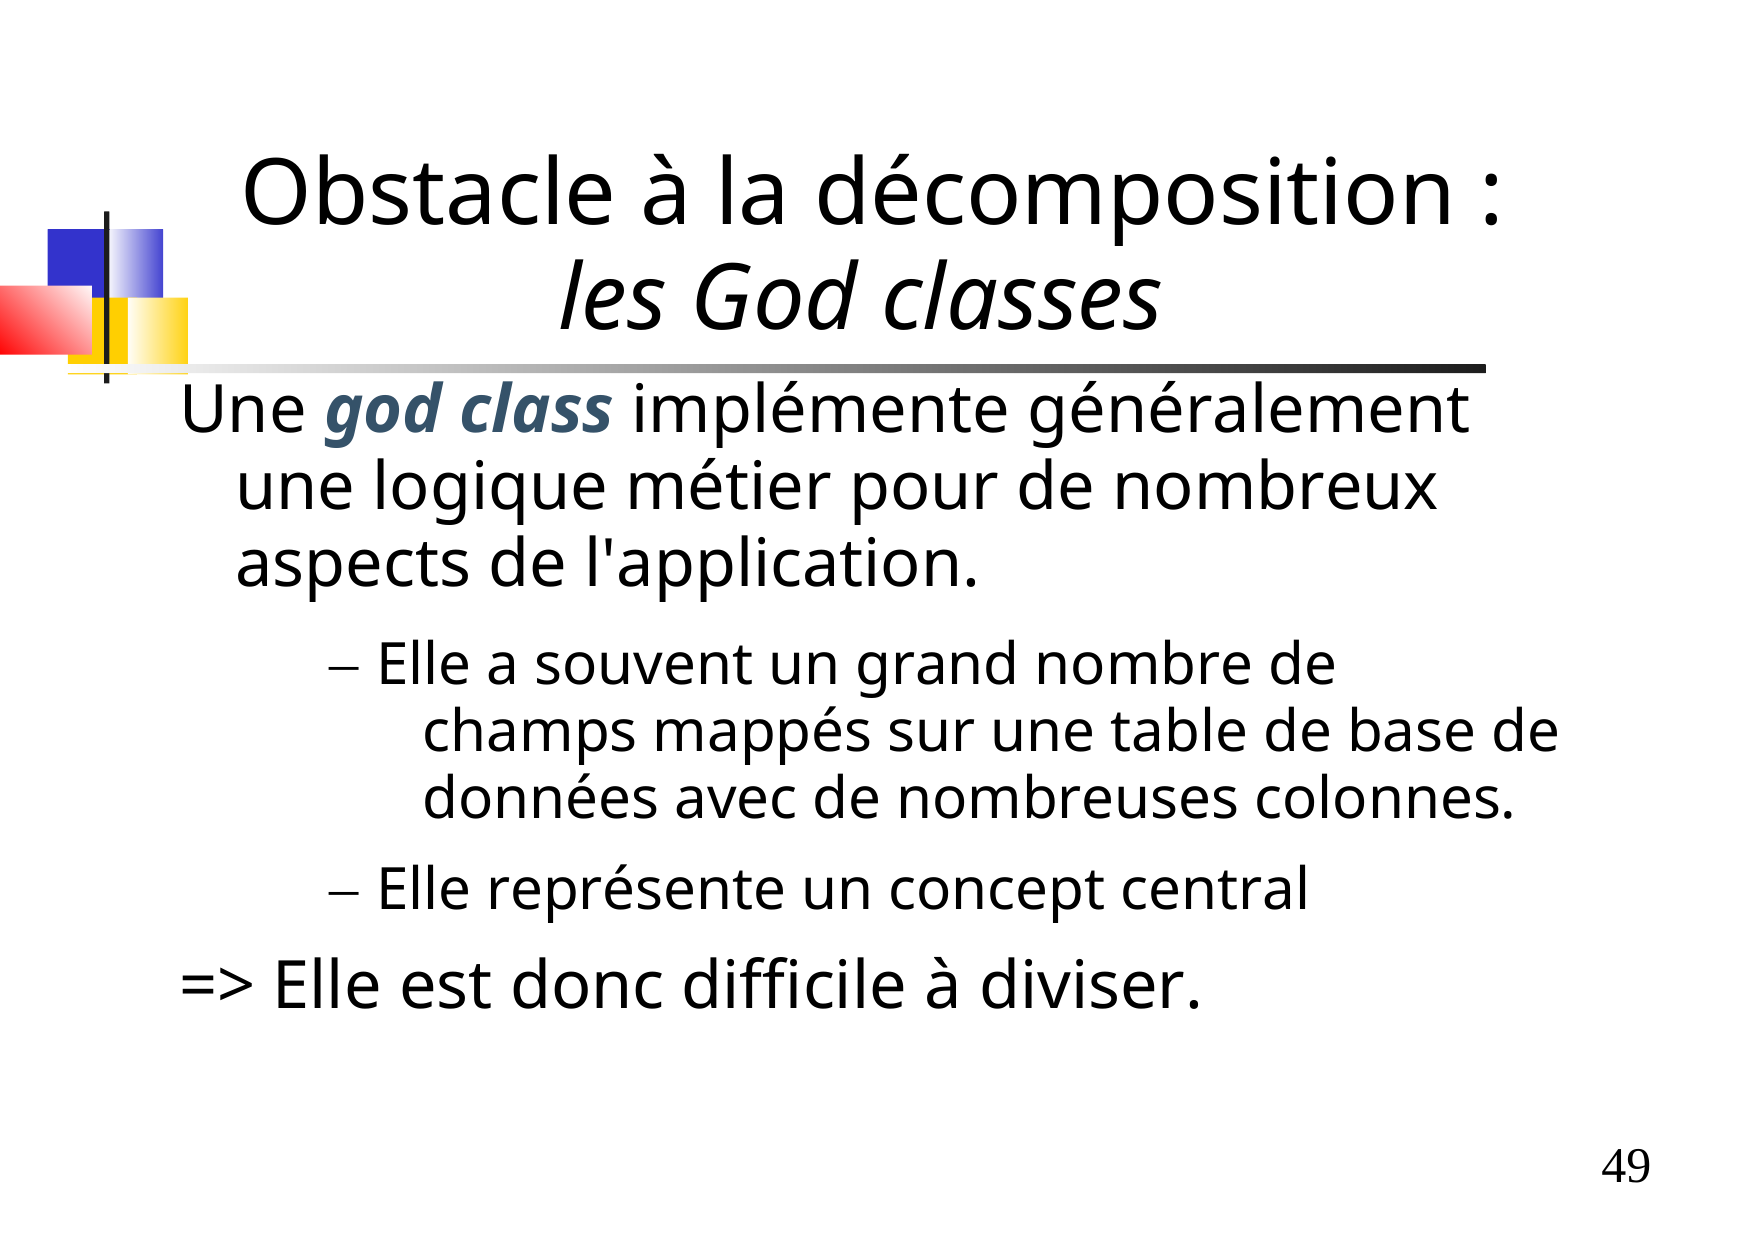

# Obstacle à la décomposition : les God classes
Une god class implémente généralement une logique métier pour de nombreux aspects de l'application.
Elle a souvent un grand nombre de champs mappés sur une table de base de données avec de nombreuses colonnes.
Elle représente un concept central
=> Elle est donc difficile à diviser.